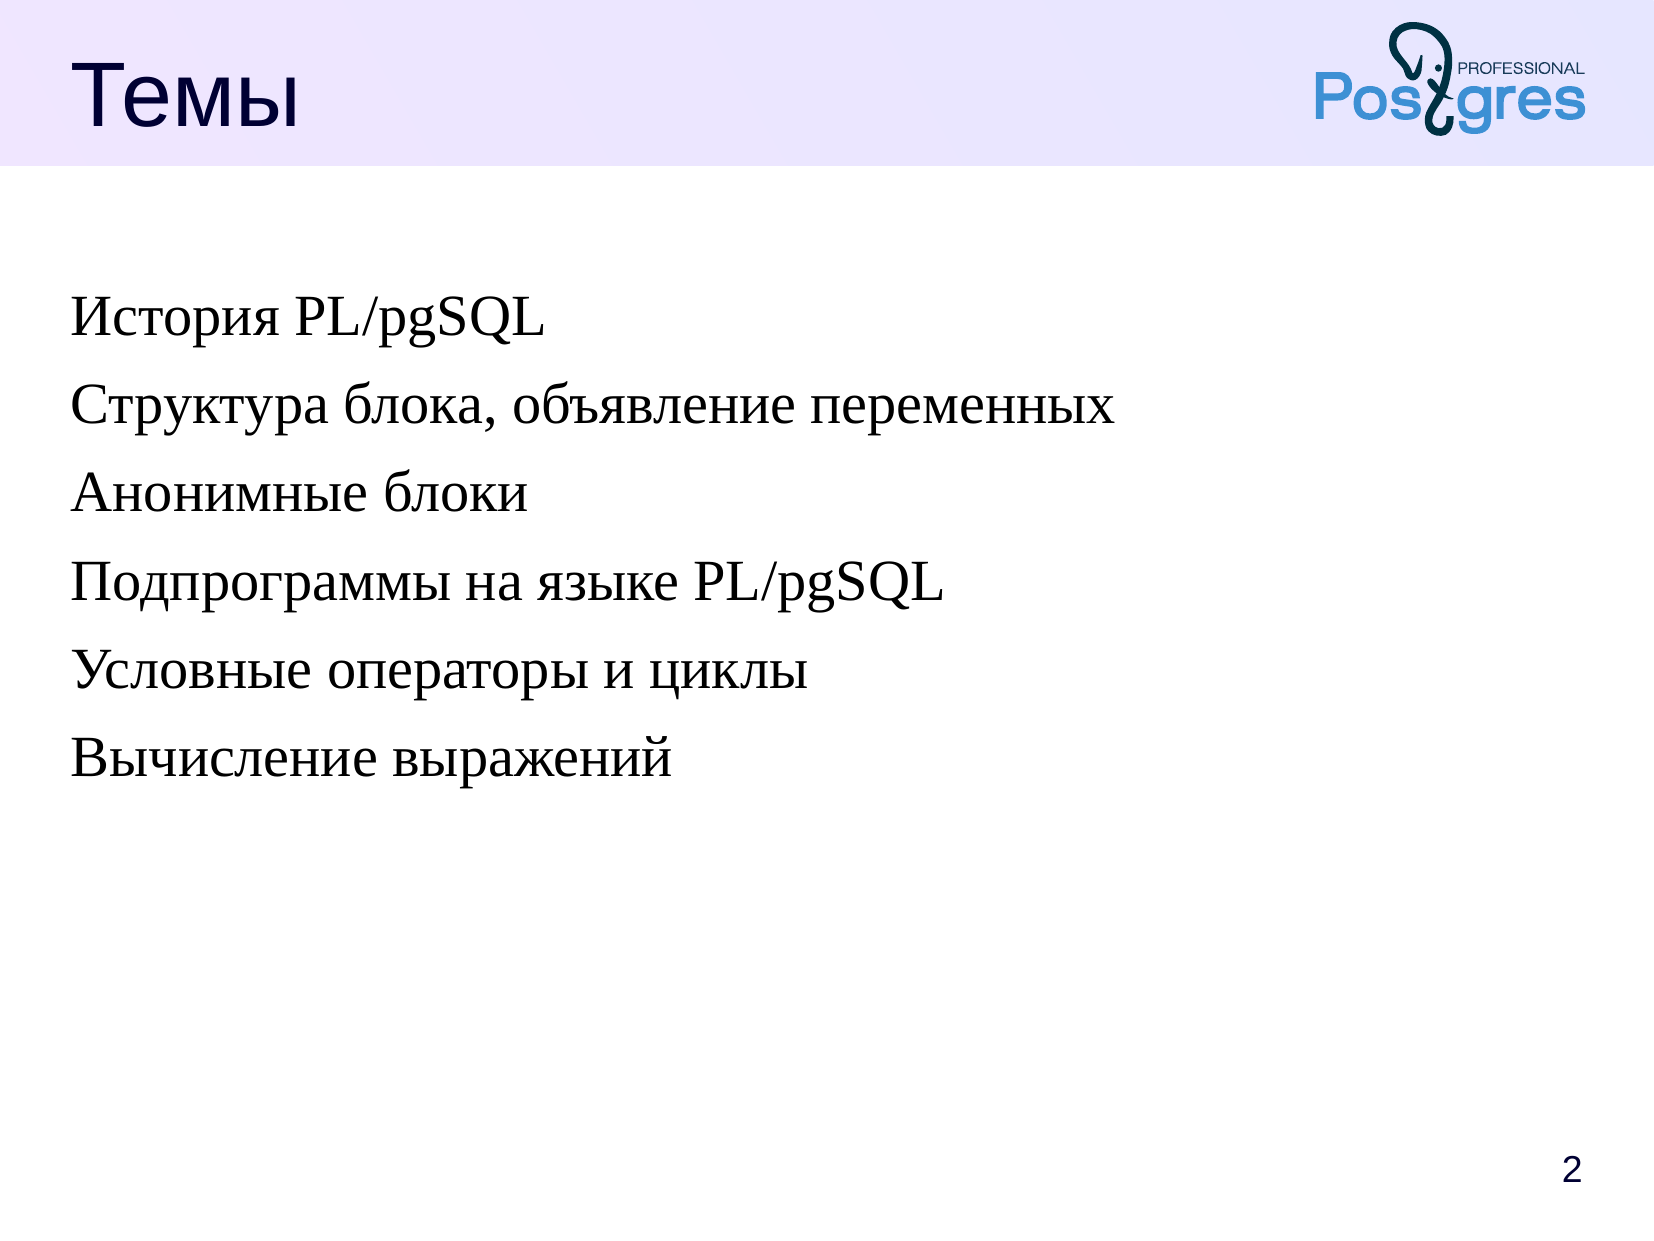

# Темы
История PL/pgSQL
Структура блока, объявление переменных
Анонимные блоки
Подпрограммы на языке PL/pgSQL
Условные операторы и циклы
Вычисление выражений